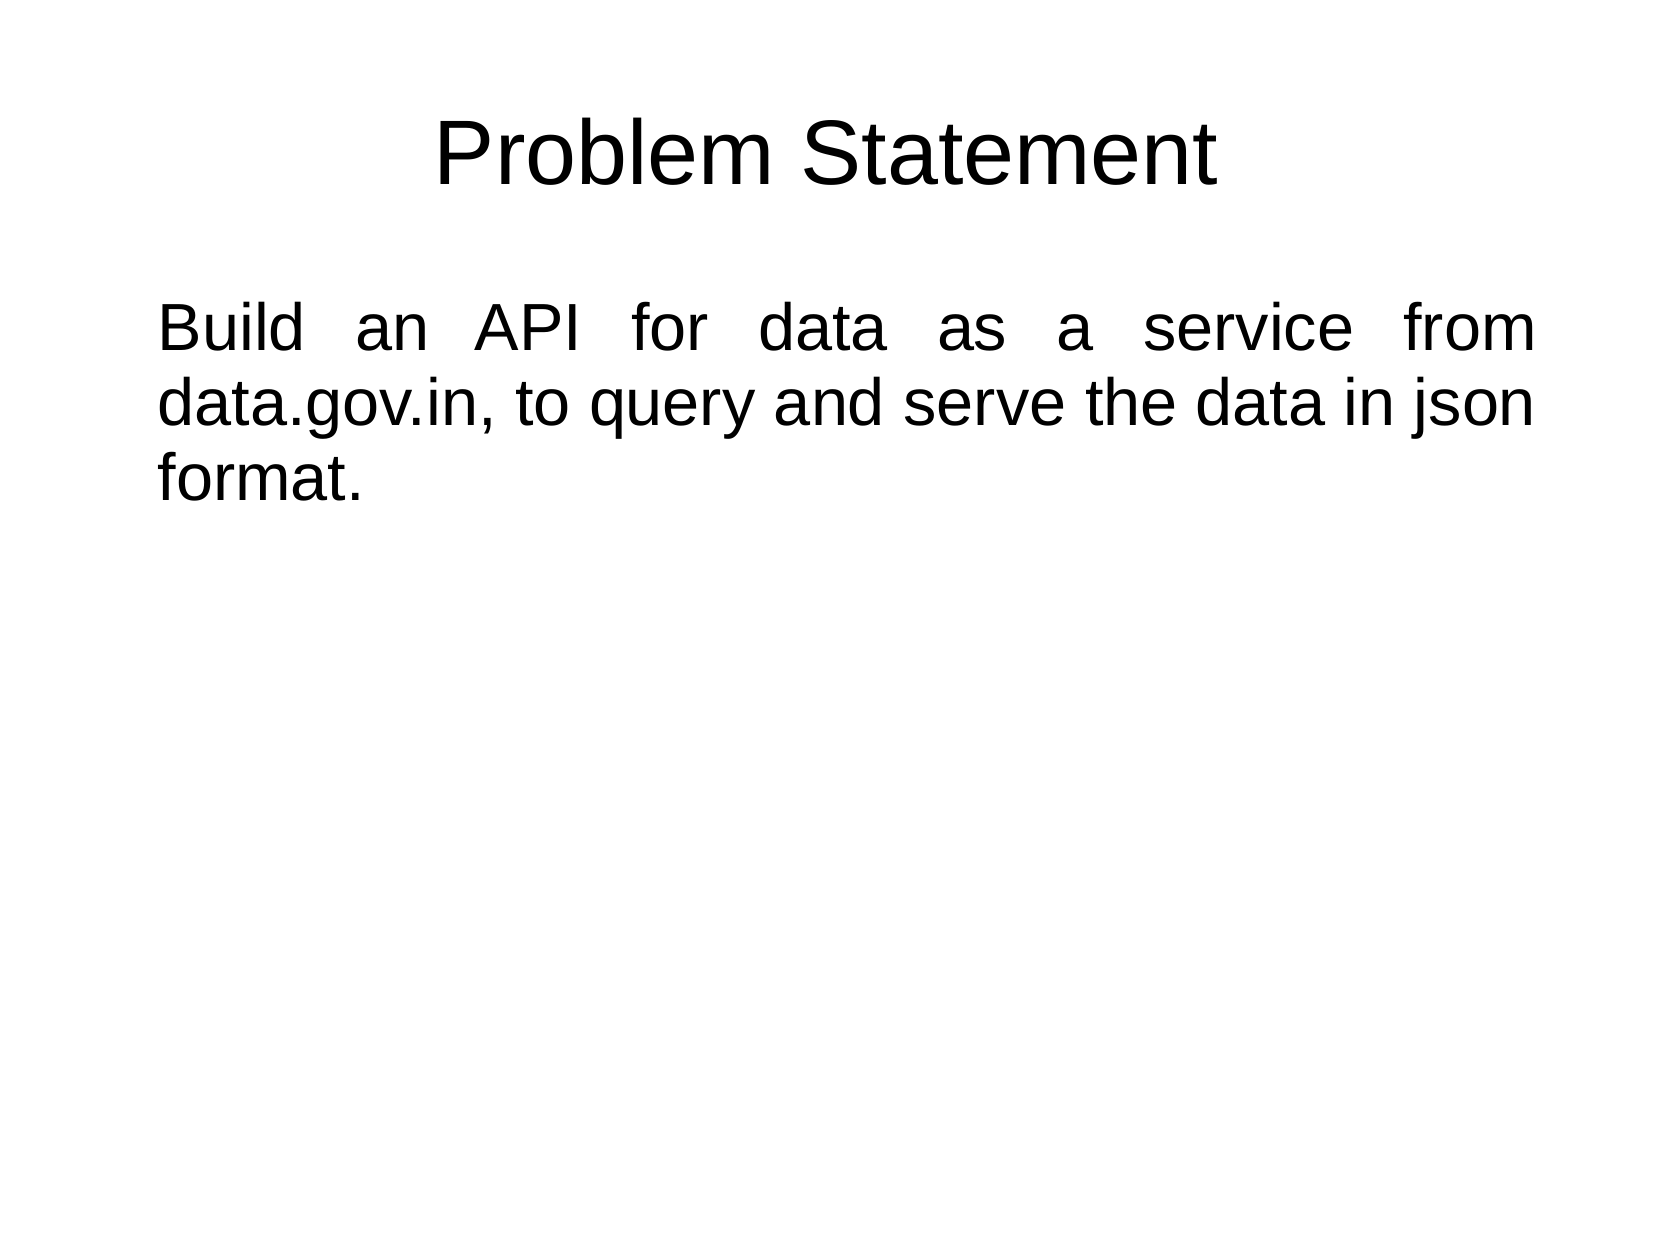

# Problem Statement
Build an API for data as a service from data.gov.in, to query and serve the data in json format.